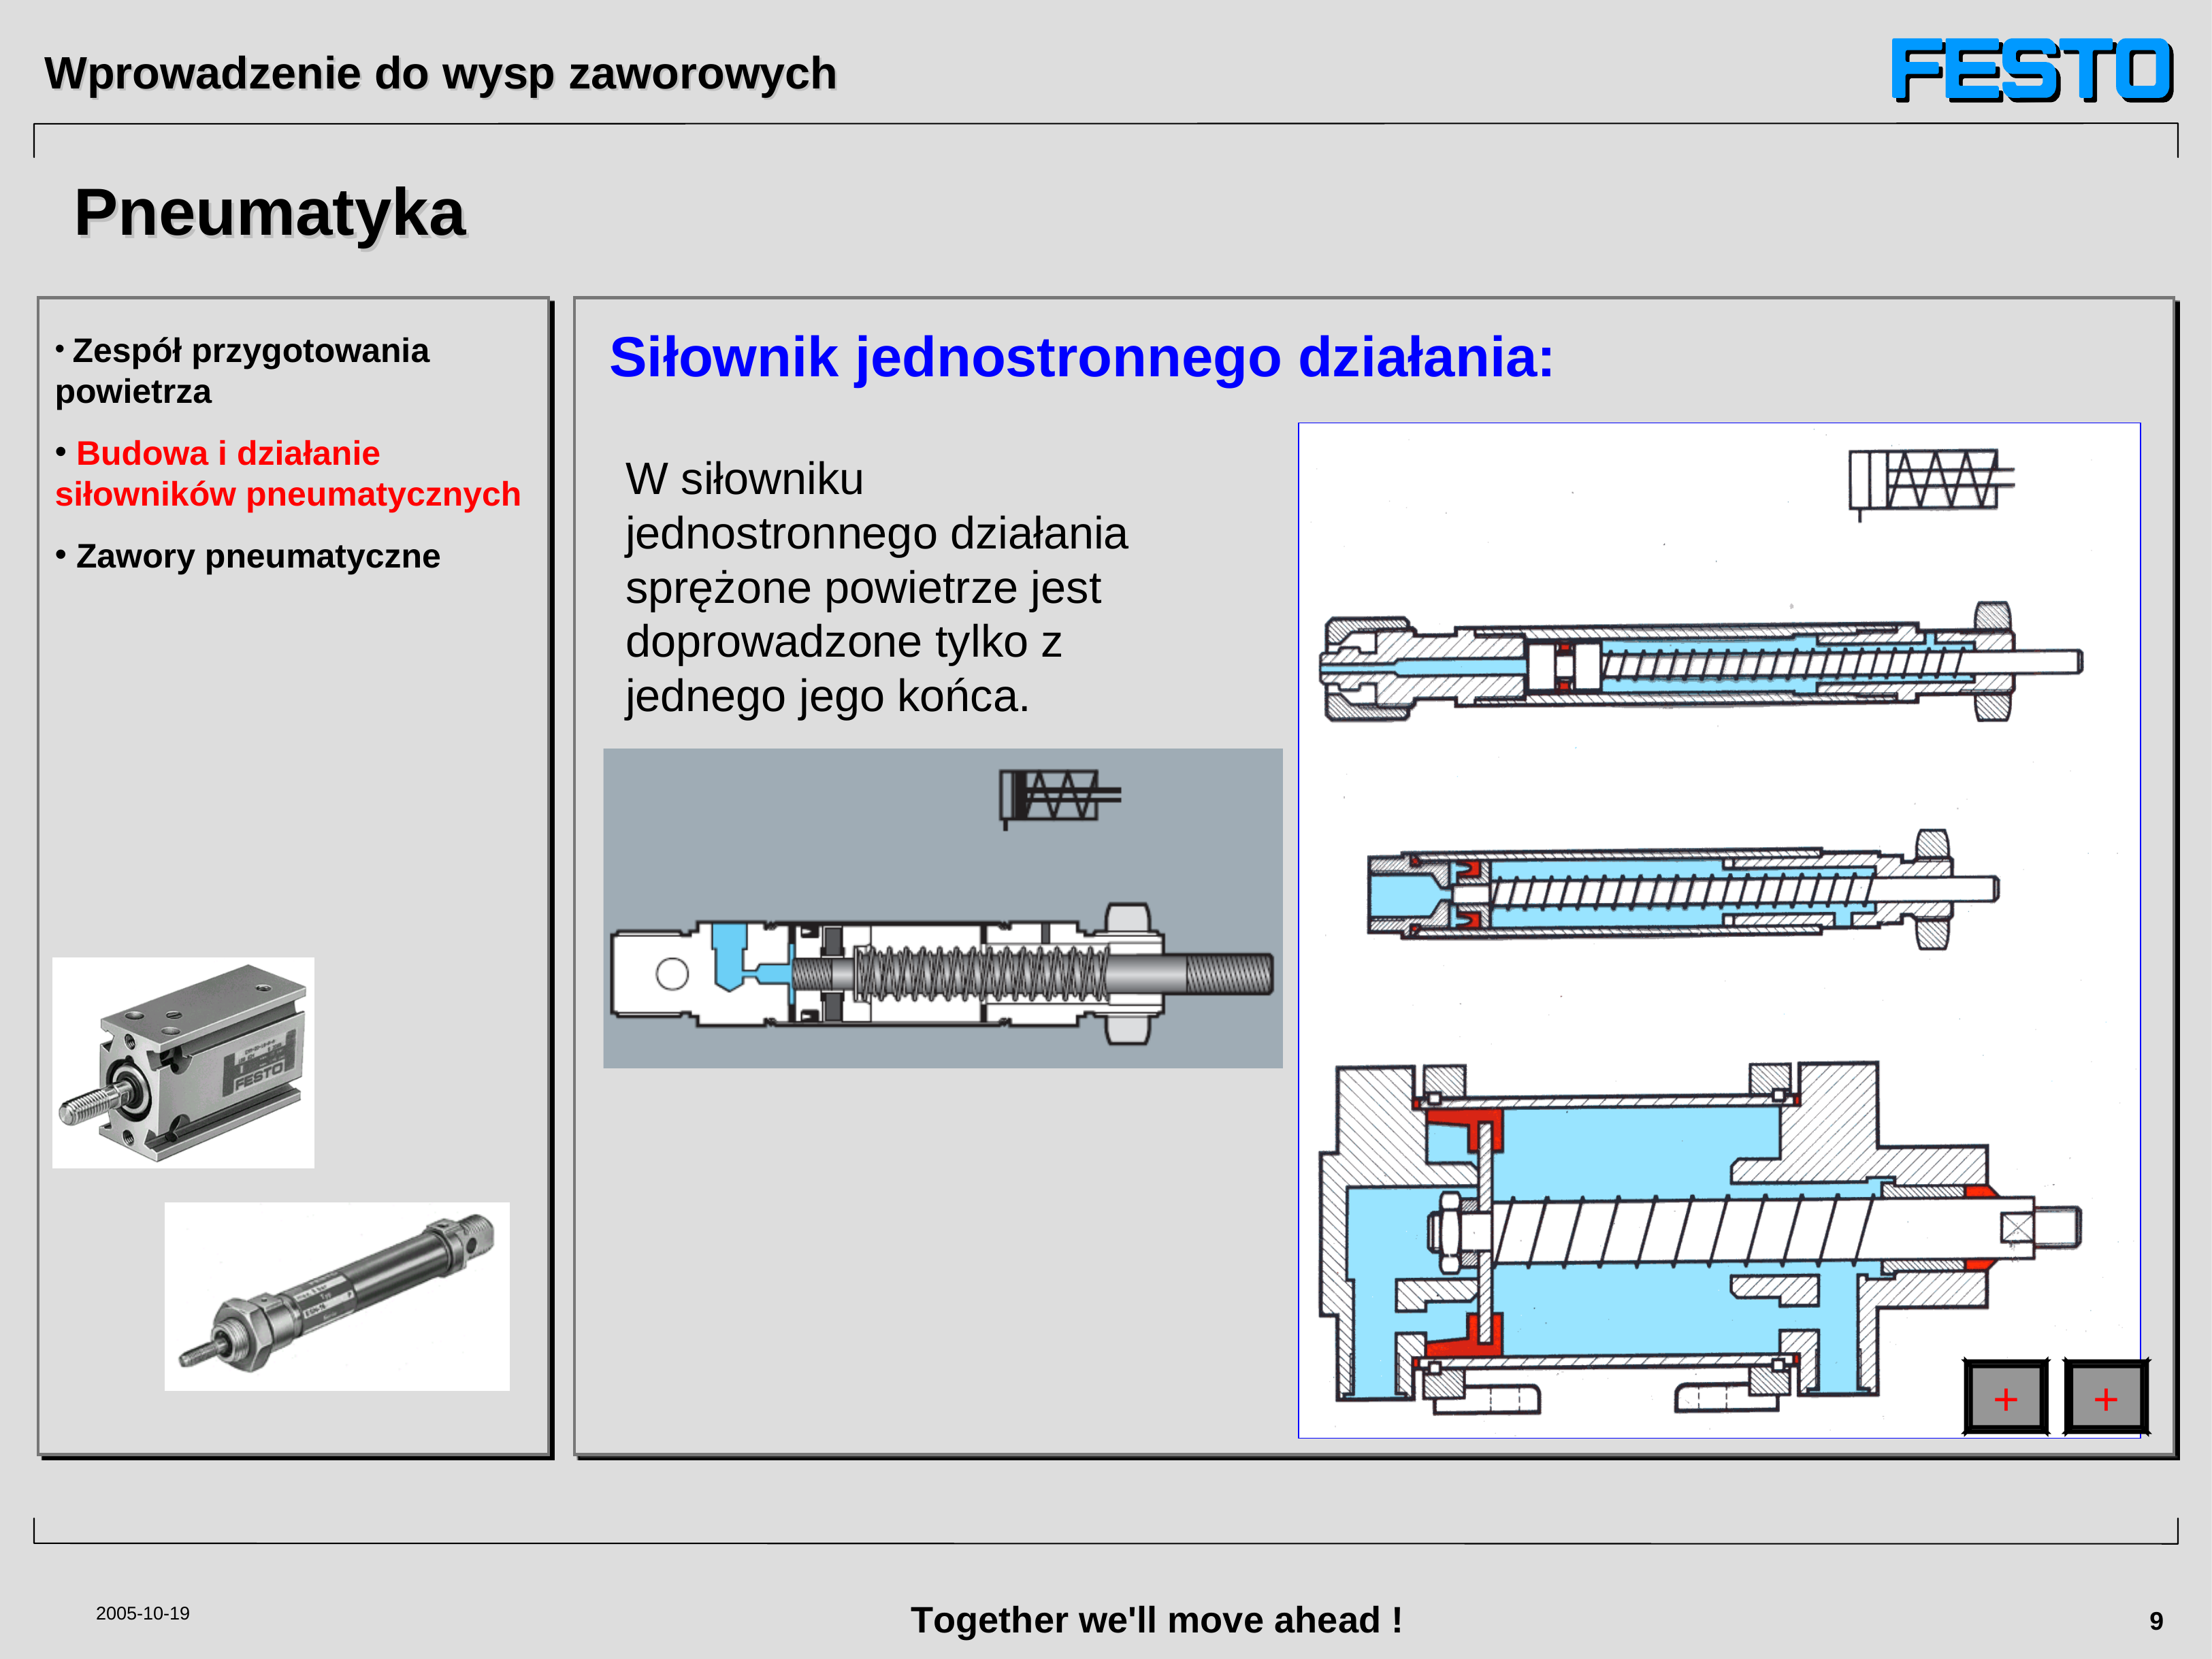

# Pneumatyka
Siłownik jednostronnego działania:
 Zespół przygotowania powietrza
 Budowa i działanie siłowników pneumatycznych
 Zawory pneumatyczne
W siłowniku jednostronnego działania sprężone powietrze jest doprowadzone tylko z jednego jego końca.
+
+
2005-10-19
Together we'll move ahead !